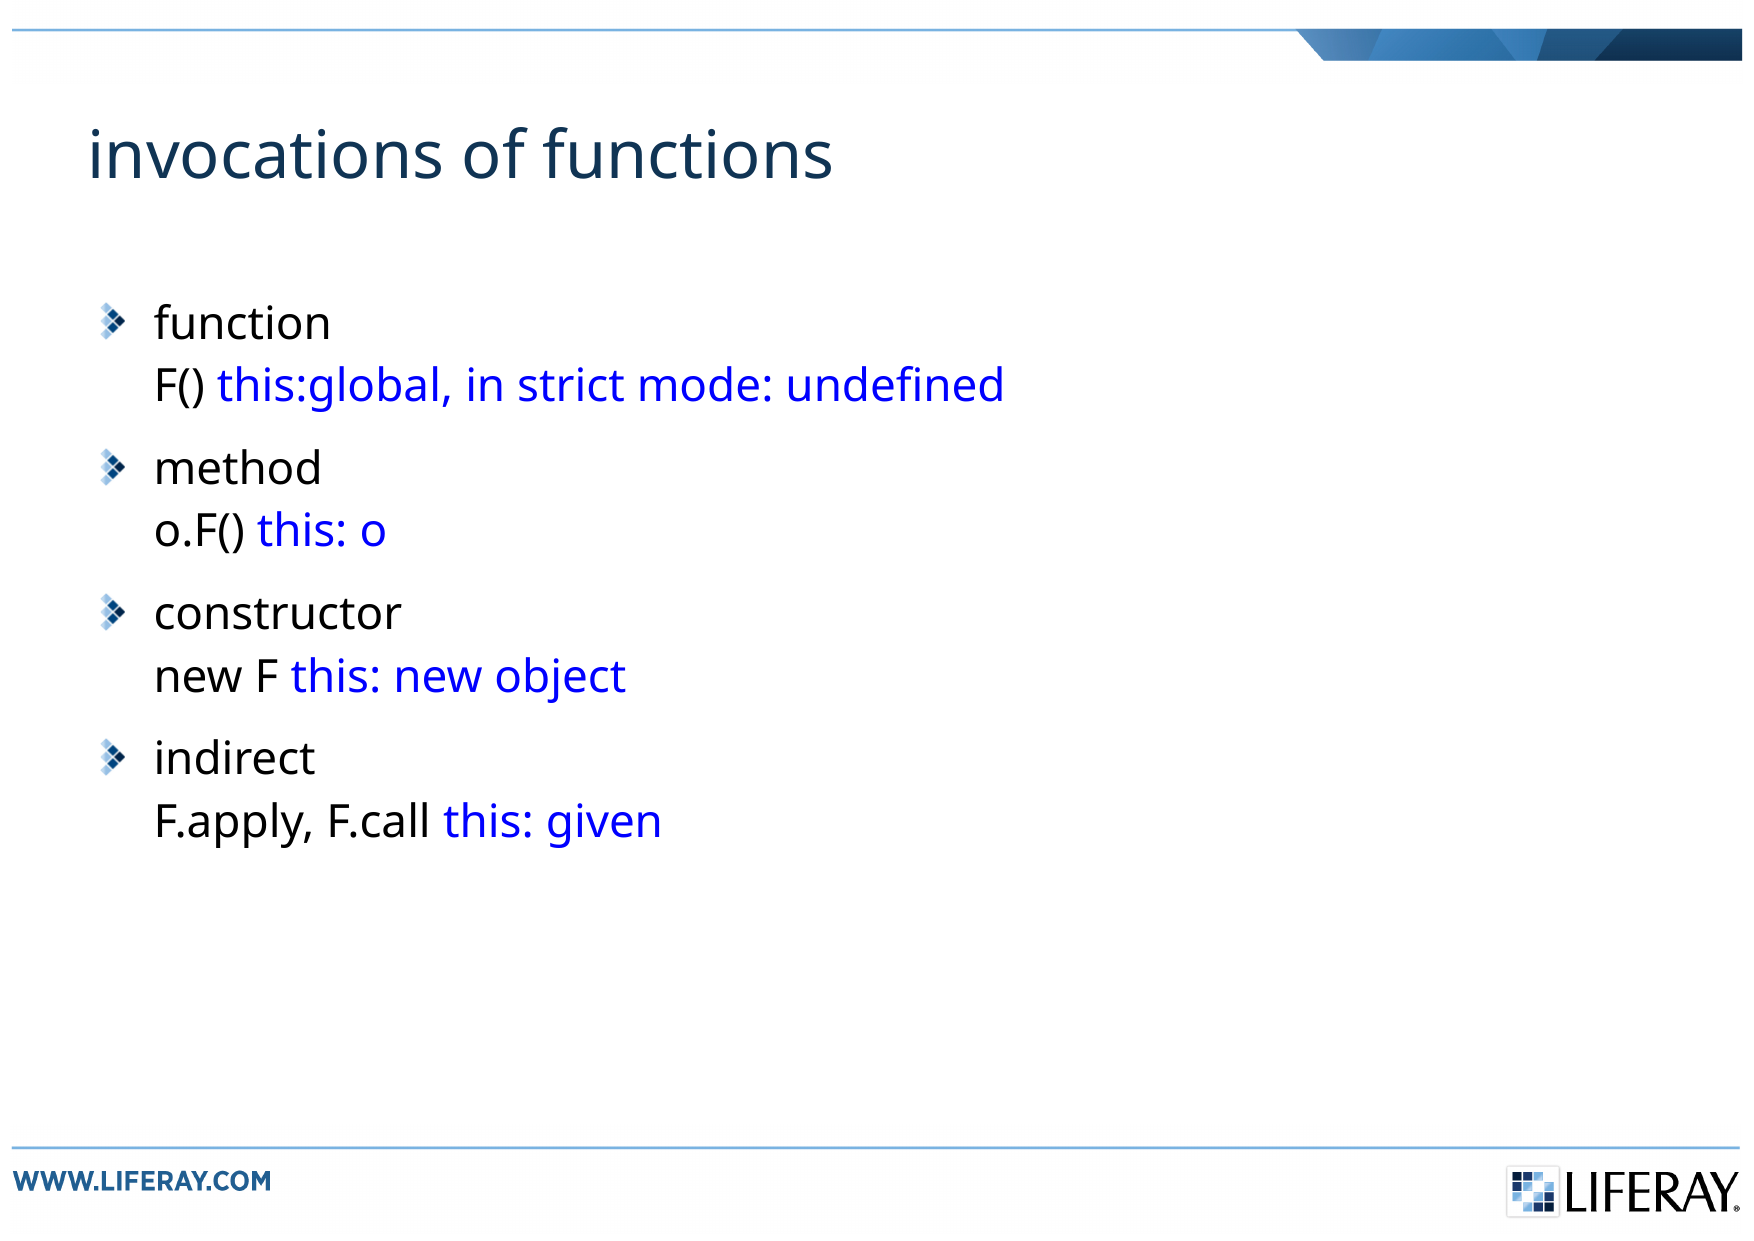

# invocations of functions
function
F() this:global, in strict mode: undefined
method
o.F() this: o
constructor
new F this: new object
indirect
F.apply, F.call this: given